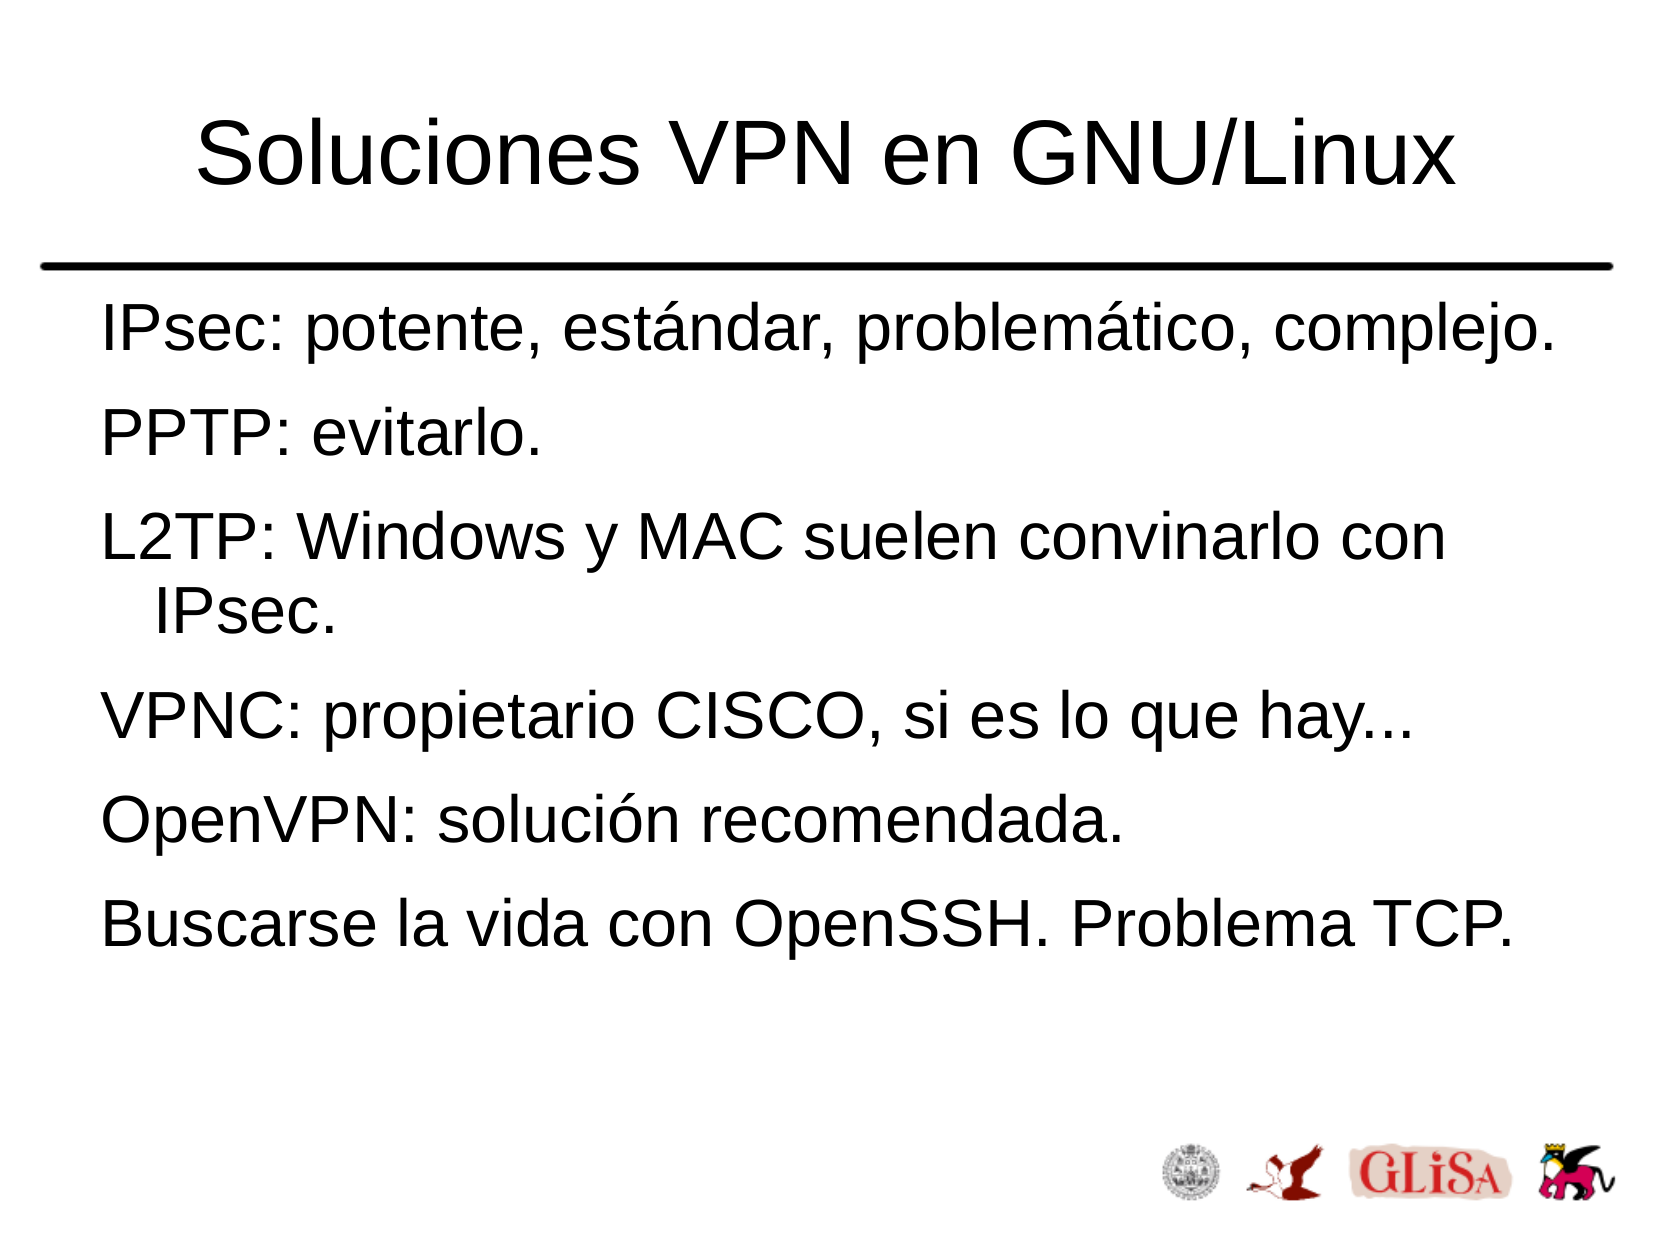

# Soluciones VPN en GNU/Linux
IPsec: potente, estándar, problemático, complejo.
PPTP: evitarlo.
L2TP: Windows y MAC suelen convinarlo con IPsec.
VPNC: propietario CISCO, si es lo que hay...
OpenVPN: solución recomendada.
Buscarse la vida con OpenSSH. Problema TCP.